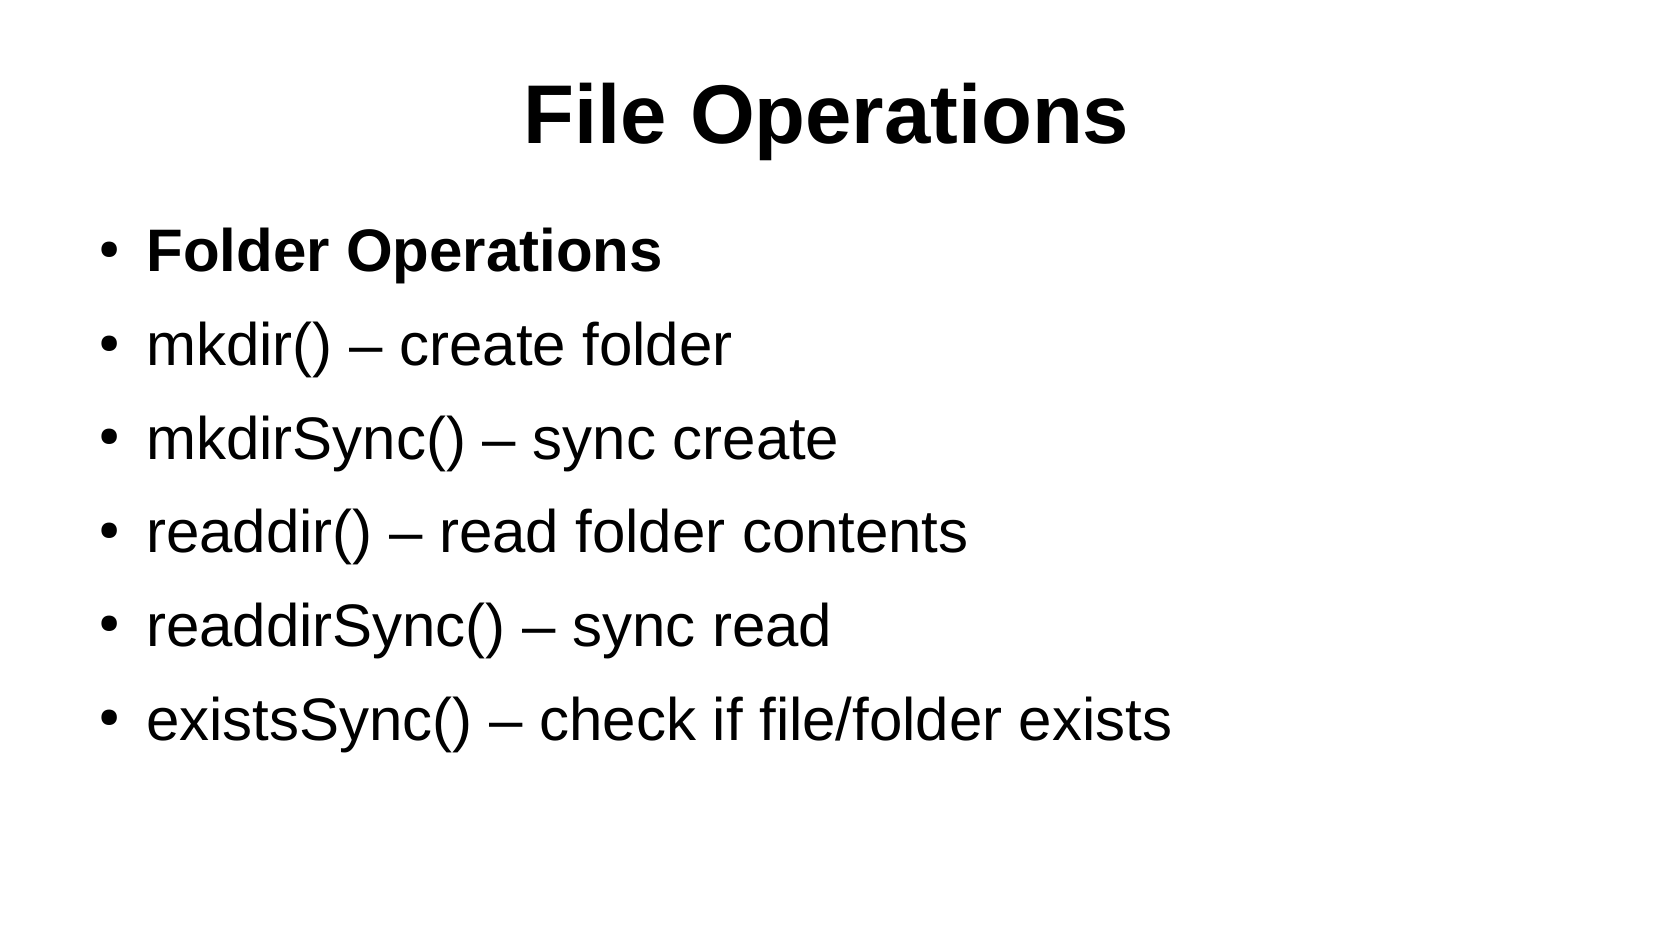

# File Operations
Folder Operations
mkdir() – create folder
mkdirSync() – sync create
readdir() – read folder contents
readdirSync() – sync read
existsSync() – check if file/folder exists